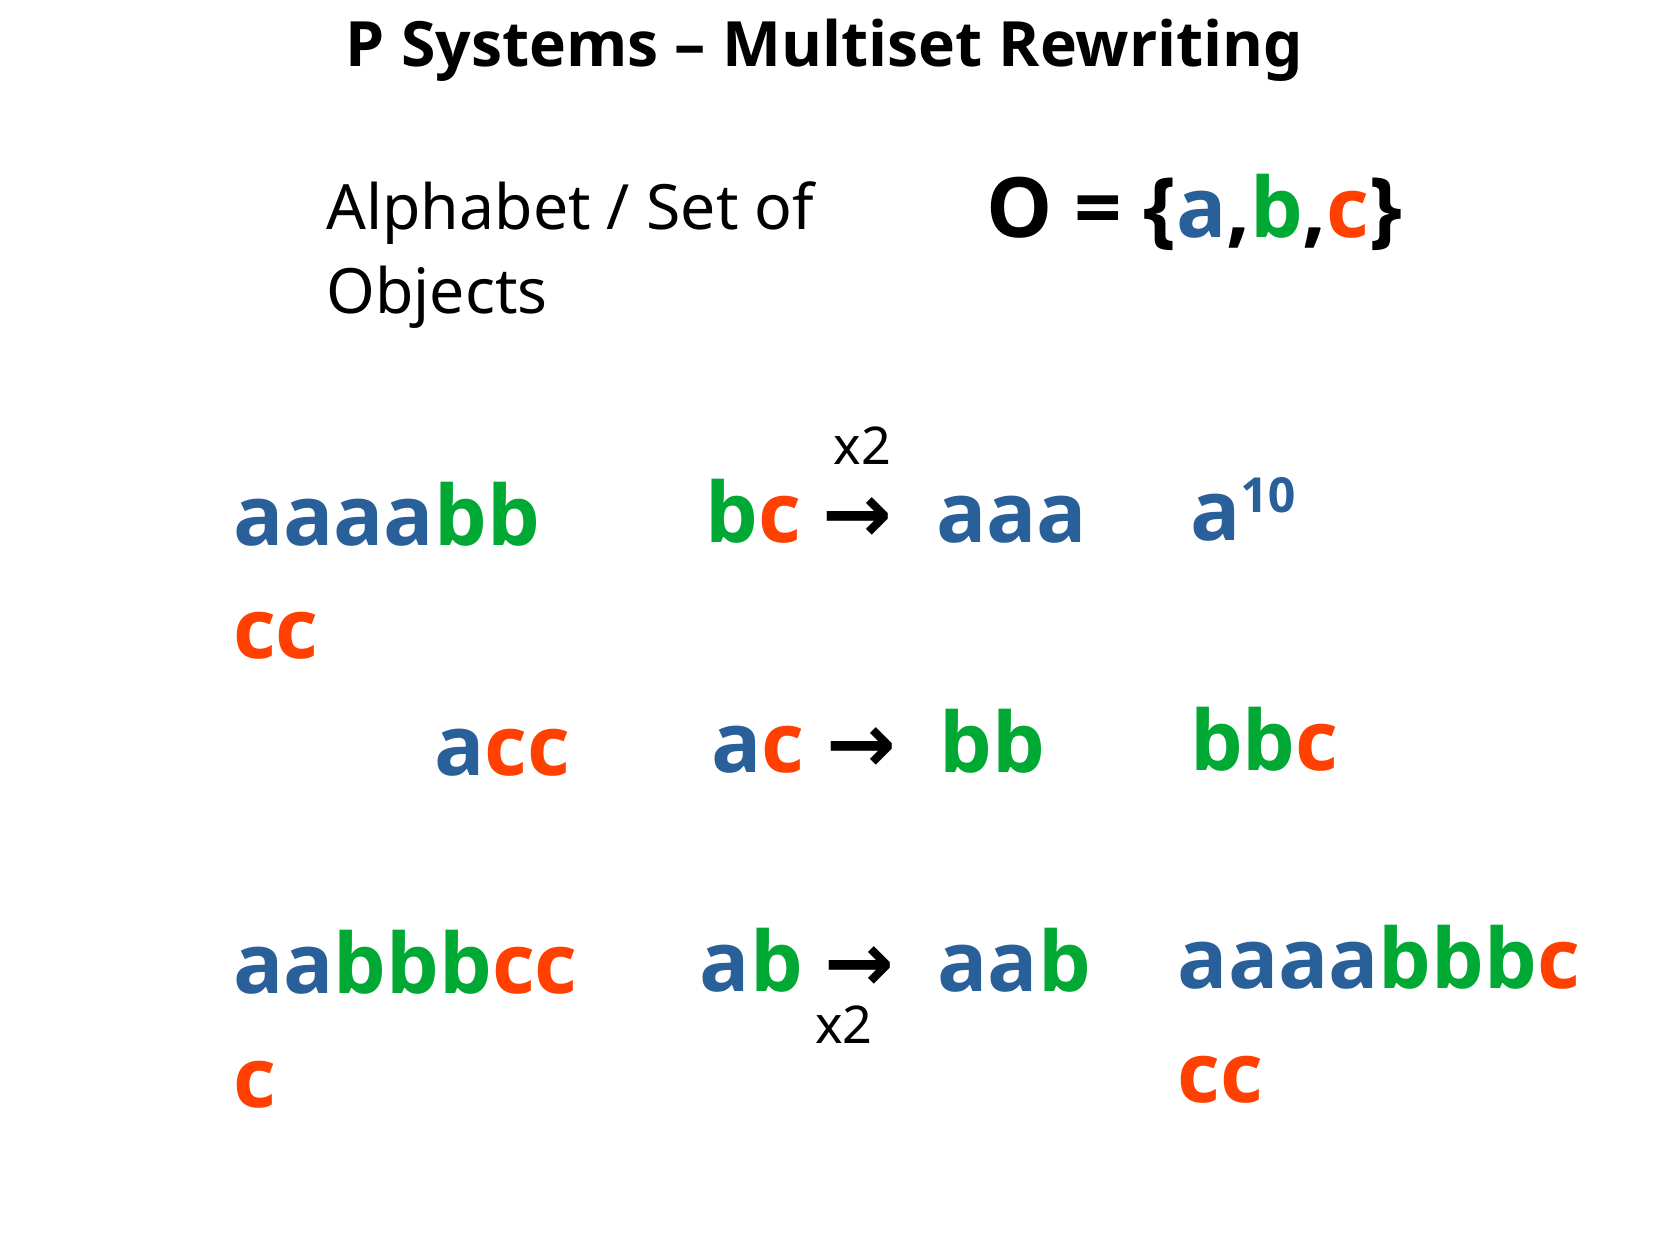

# P Systems – Multiset Rewriting
O = {a,b,c}
Alphabet / Set of Objects
x2
a10
bc → aaa
aaaabbcc
bbc
ac → bb
acc
aaaabbbccc
ab → aab
aabbbccc
x2